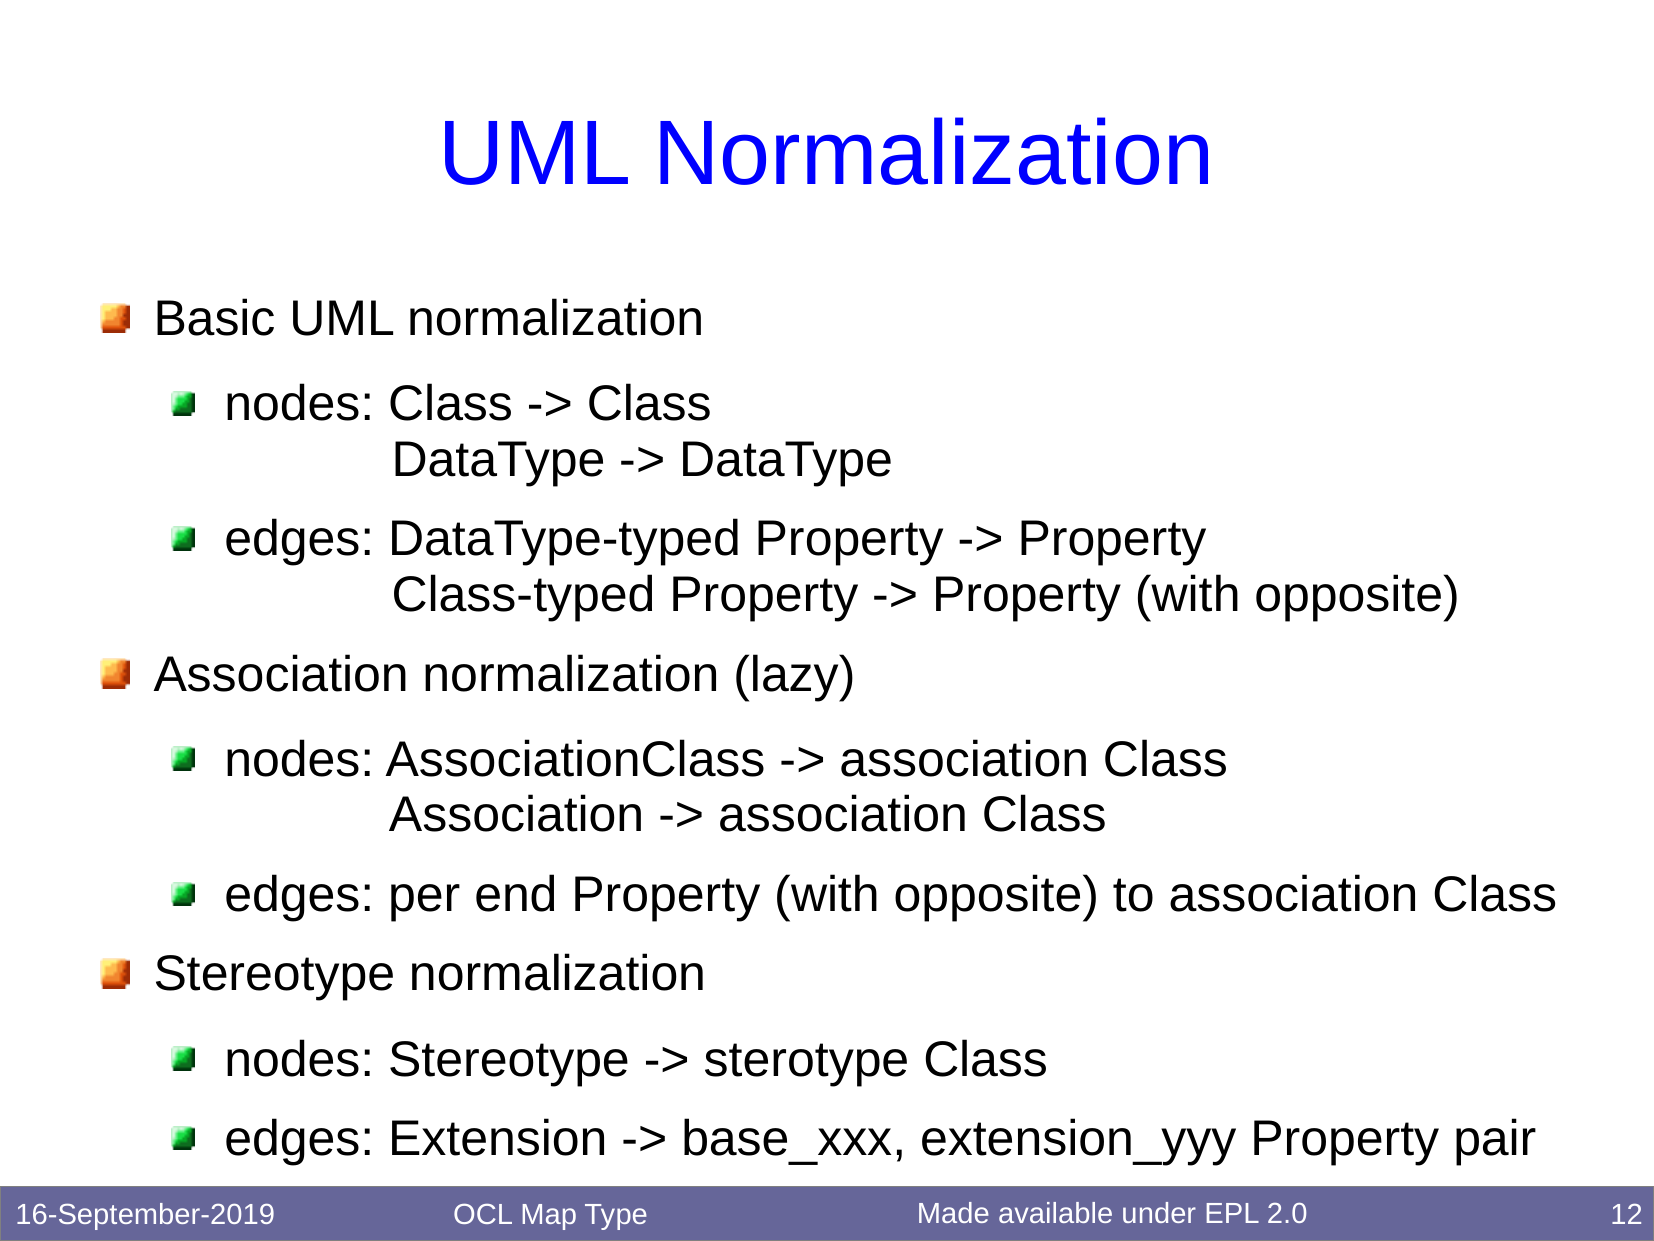

# UML Normalization
Basic UML normalization
nodes: Class -> Class
 DataType -> DataType
edges: DataType-typed Property -> Property
 Class-typed Property -> Property (with opposite)
Association normalization (lazy)
nodes: AssociationClass -> association Class
 Association -> association Class
edges: per end Property (with opposite) to association Class
Stereotype normalization
nodes: Stereotype -> sterotype Class
edges: Extension -> base_xxx, extension_yyy Property pair
16-September-2019
OCL Map Type
12